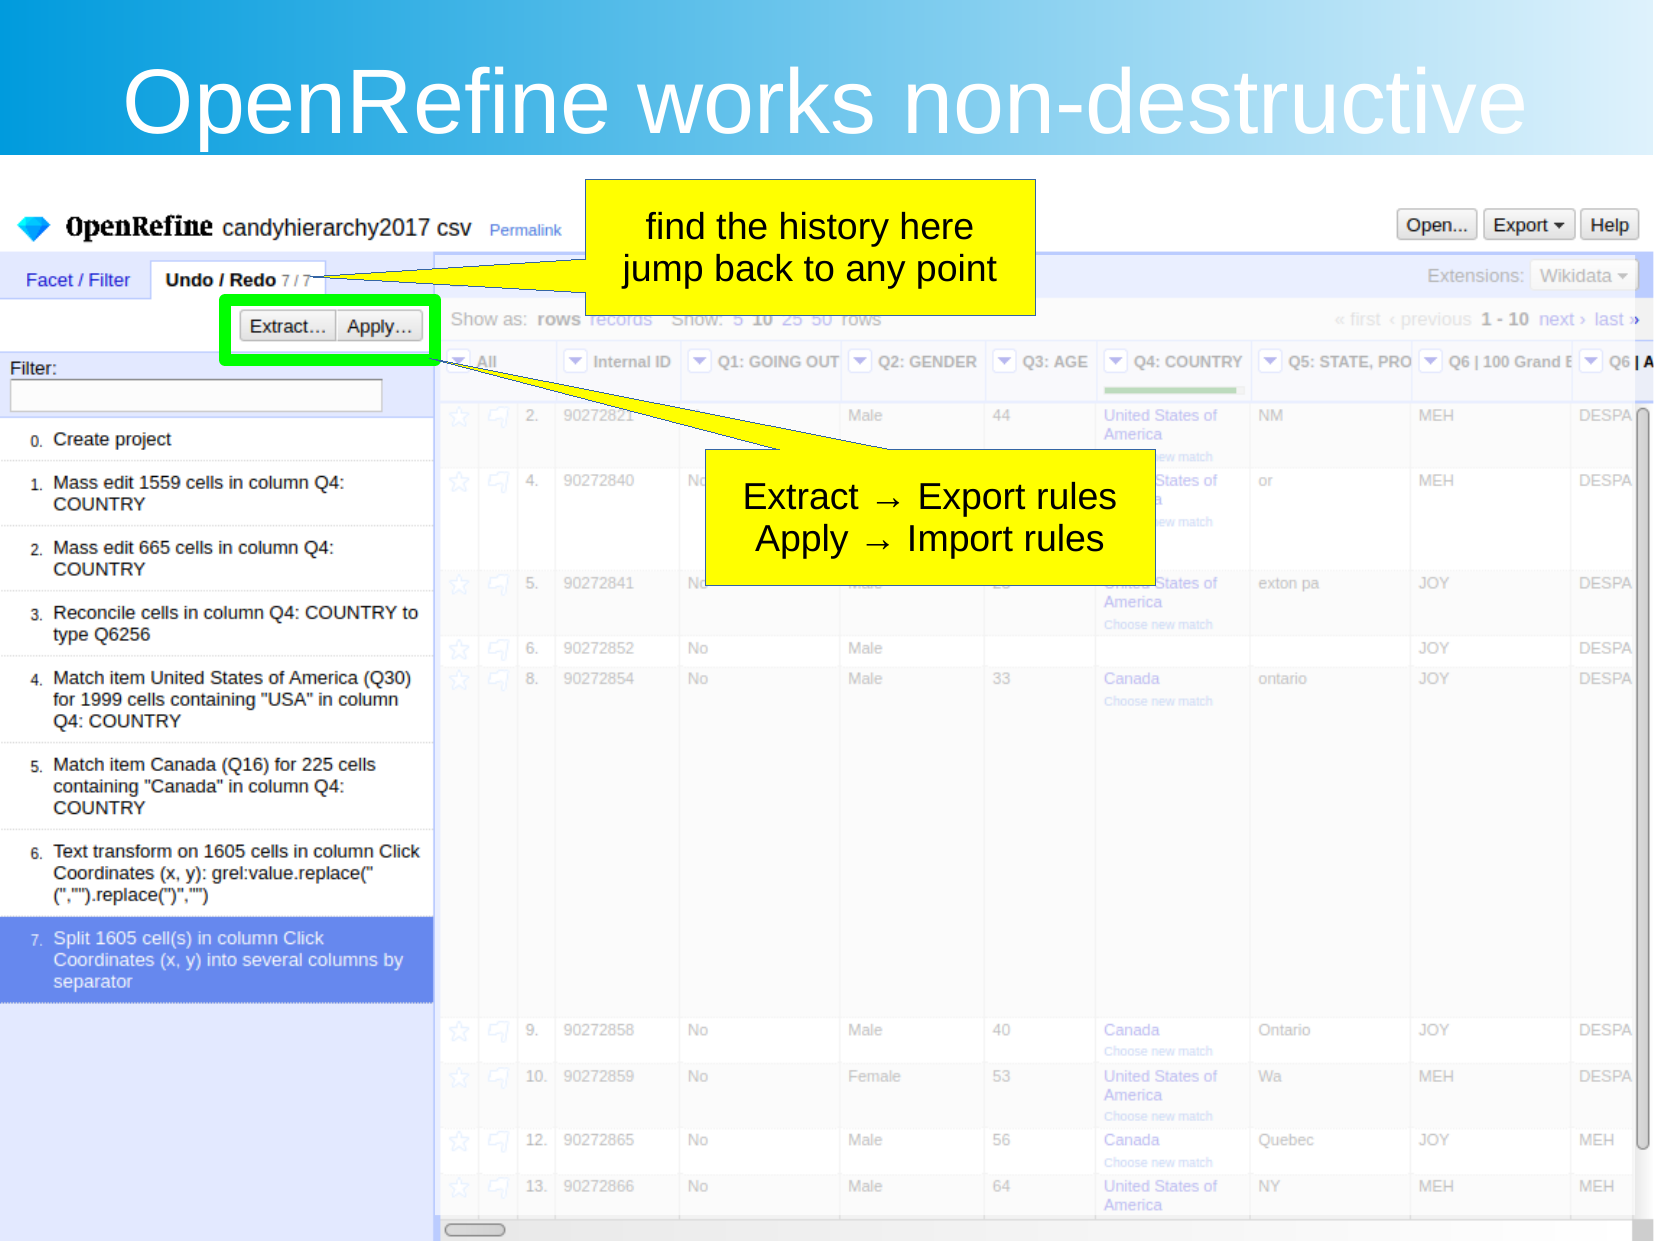

# OpenRefine works non-destructive
find the history here
jump back to any point
Extract → Export rules
Apply → Import rules